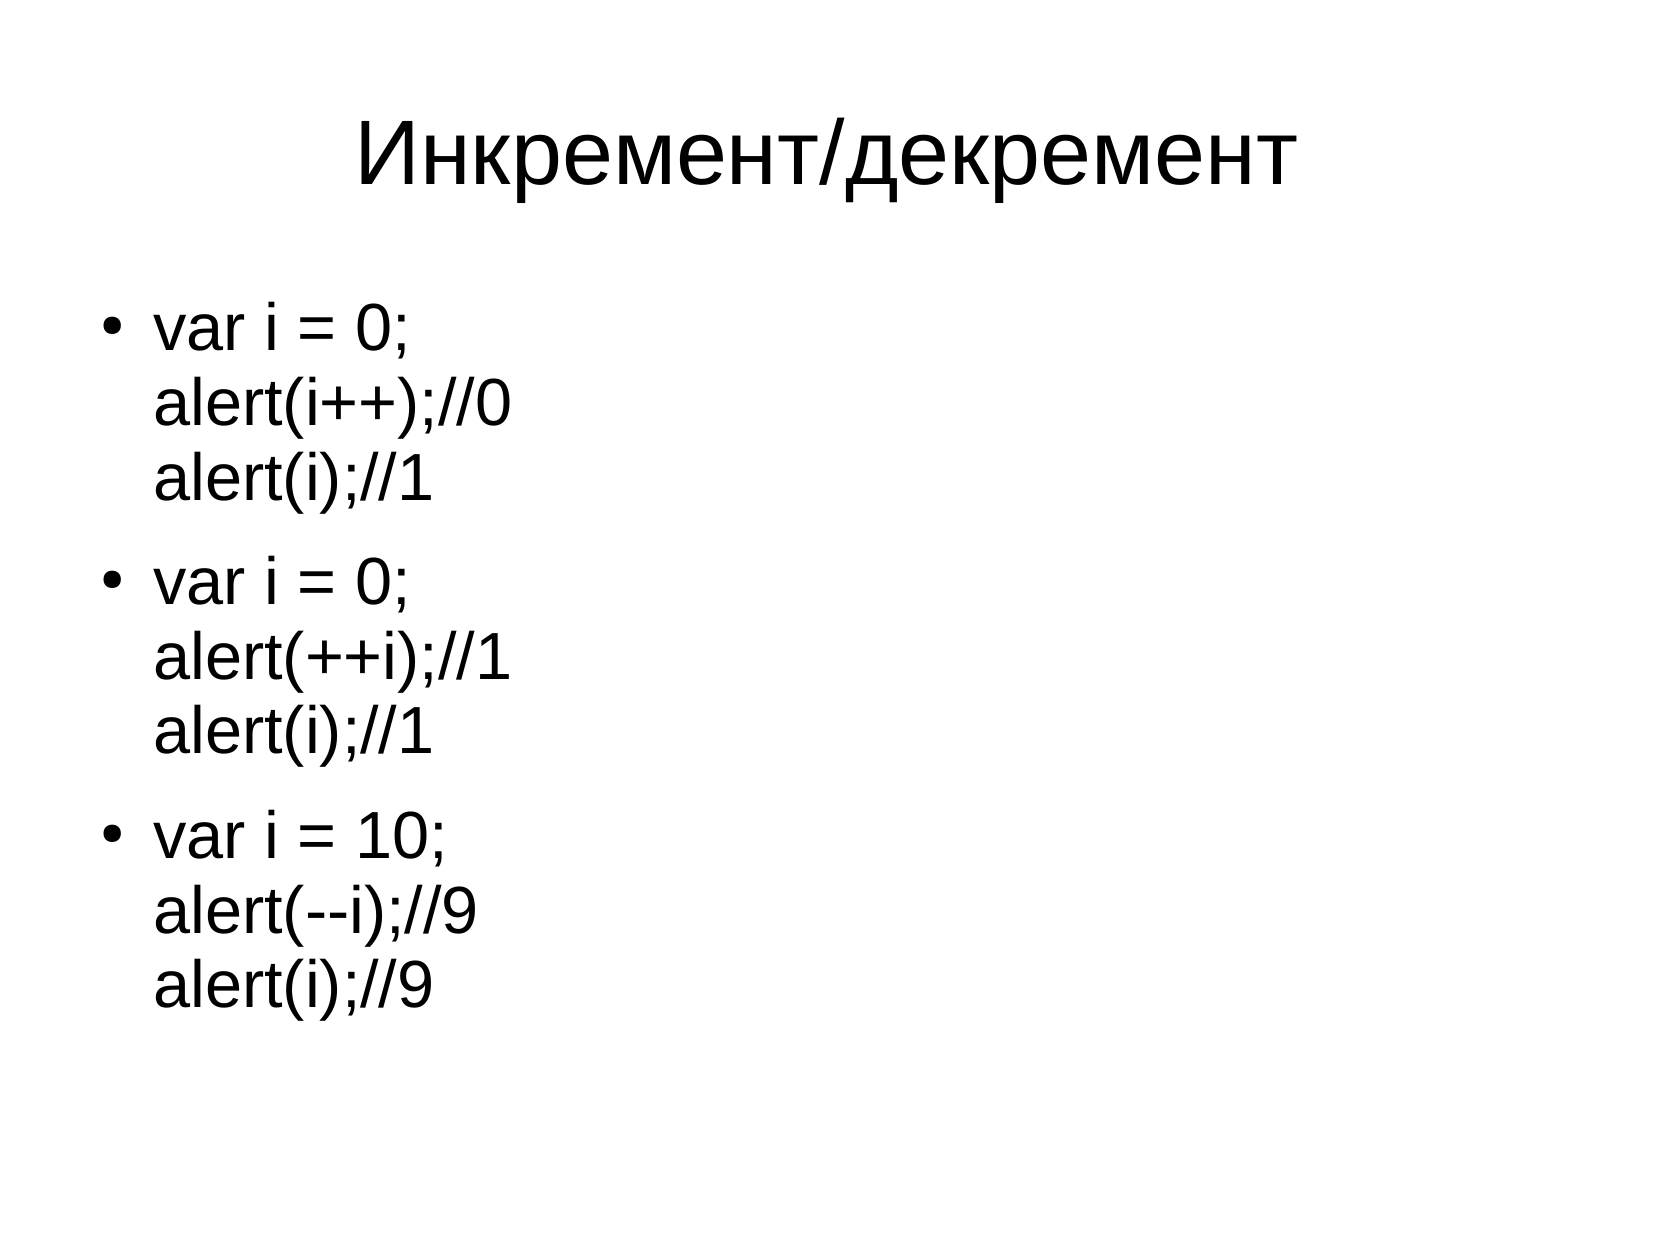

# Инкремент/декремент
var i = 0;
alert(i++);//0
alert(i);//1
var i = 0;
alert(++i);//1
alert(i);//1
var i = 10;
alert(--i);//9
alert(i);//9